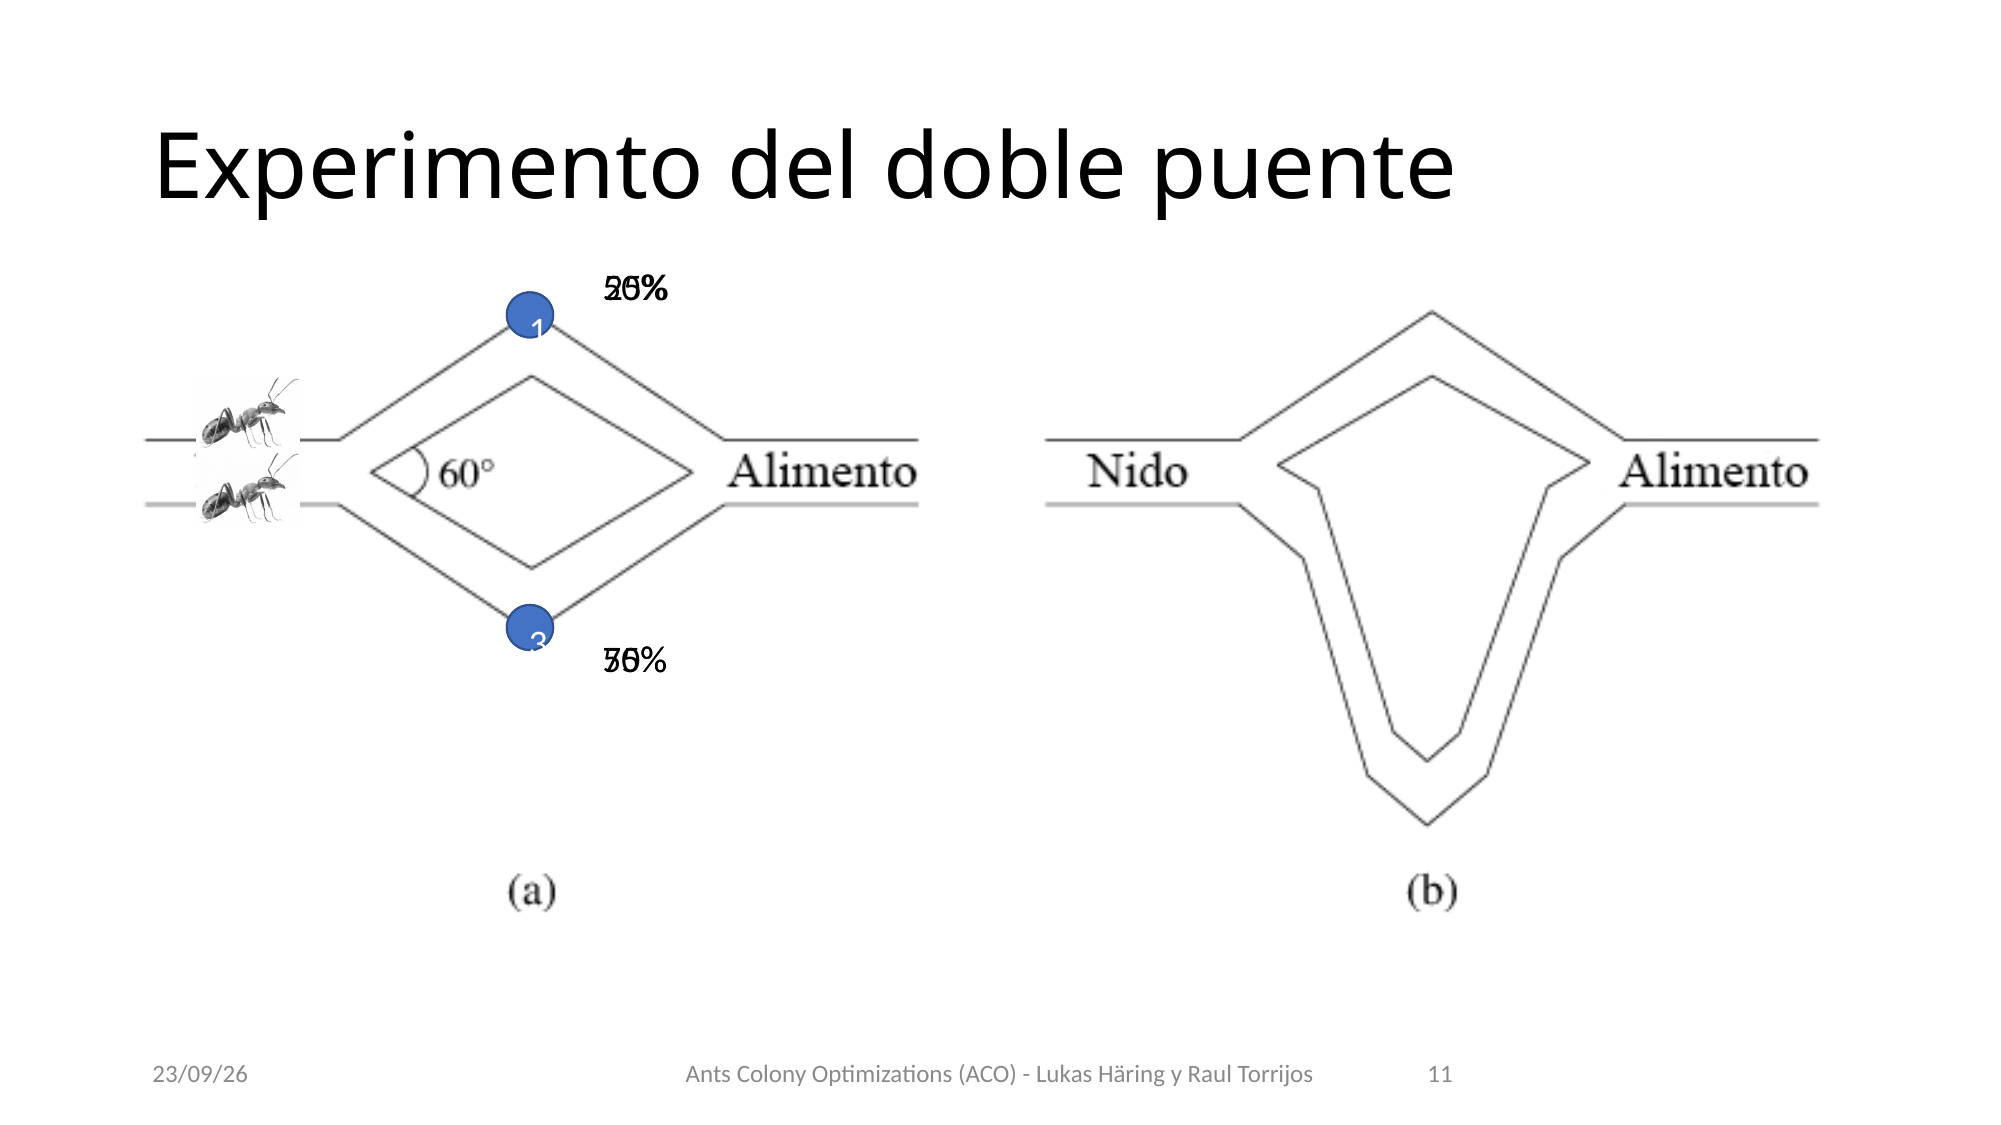

# Experimento del doble puente
50%
25%
1
1
1
3
50%
75%
Ants Colony Optimizations (ACO) - Lukas Häring y Raul Torrijos
11